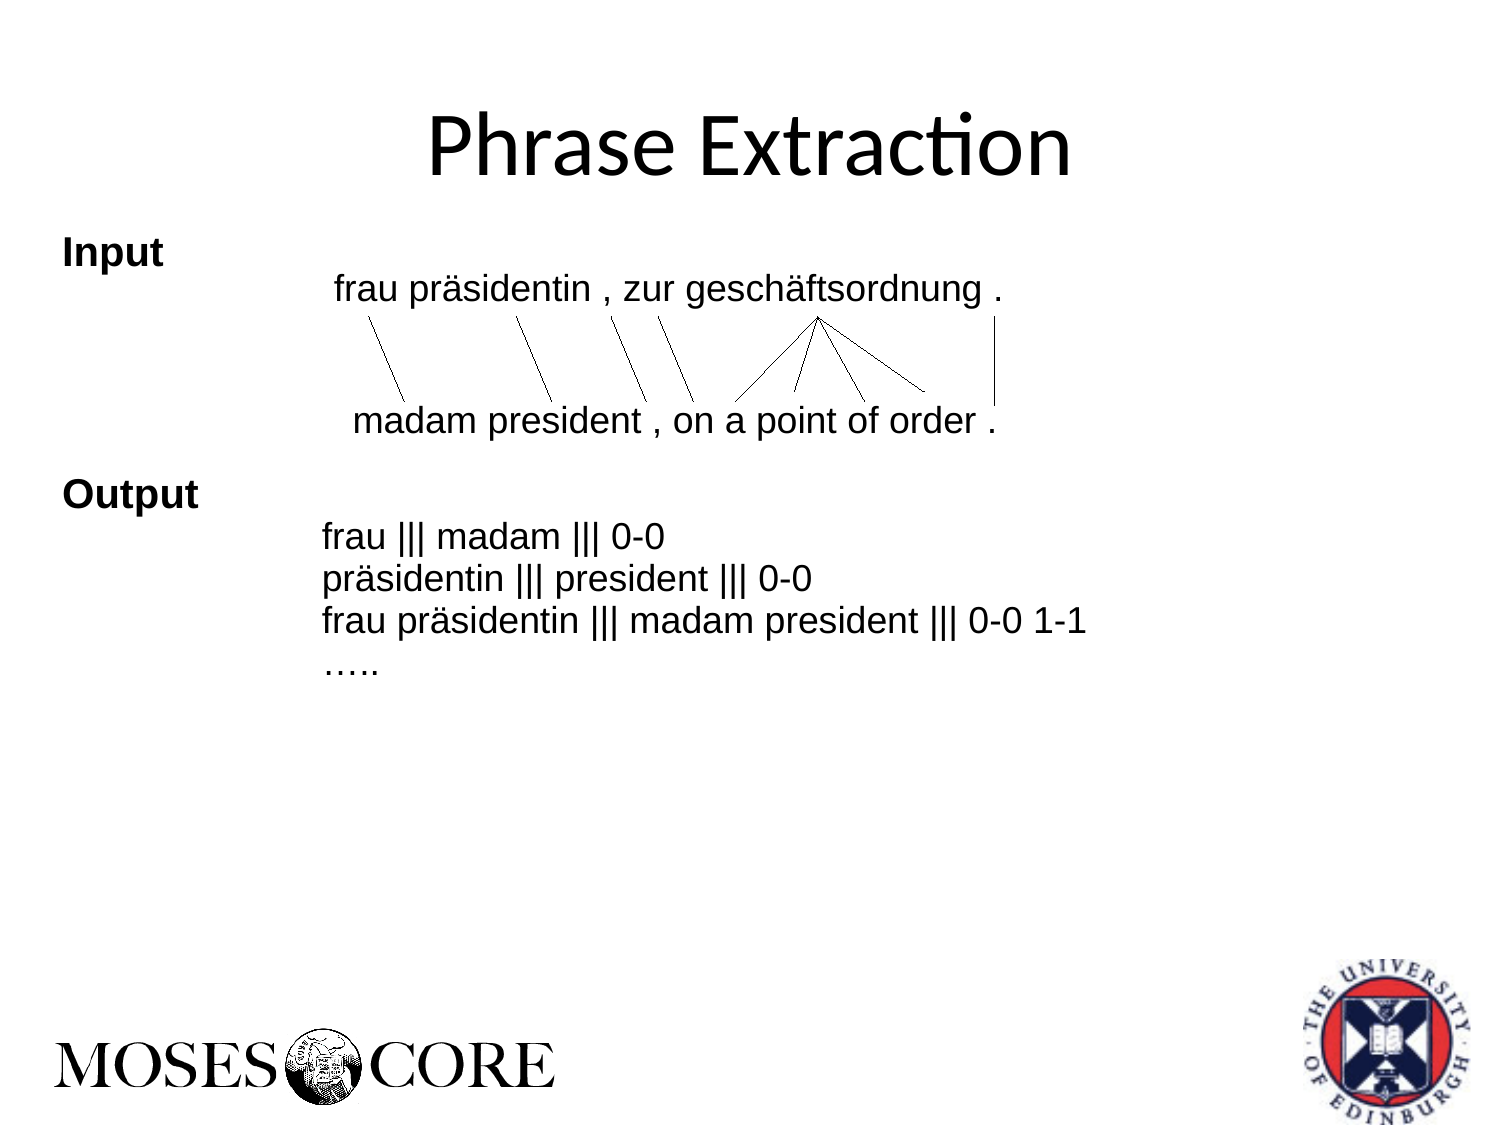

# Phrase Extraction
Input
frau präsidentin , zur geschäftsordnung .
madam president , on a point of order .
Output
frau ||| madam ||| 0-0
präsidentin ||| president ||| 0-0
frau präsidentin ||| madam president ||| 0-0 1-1
…..